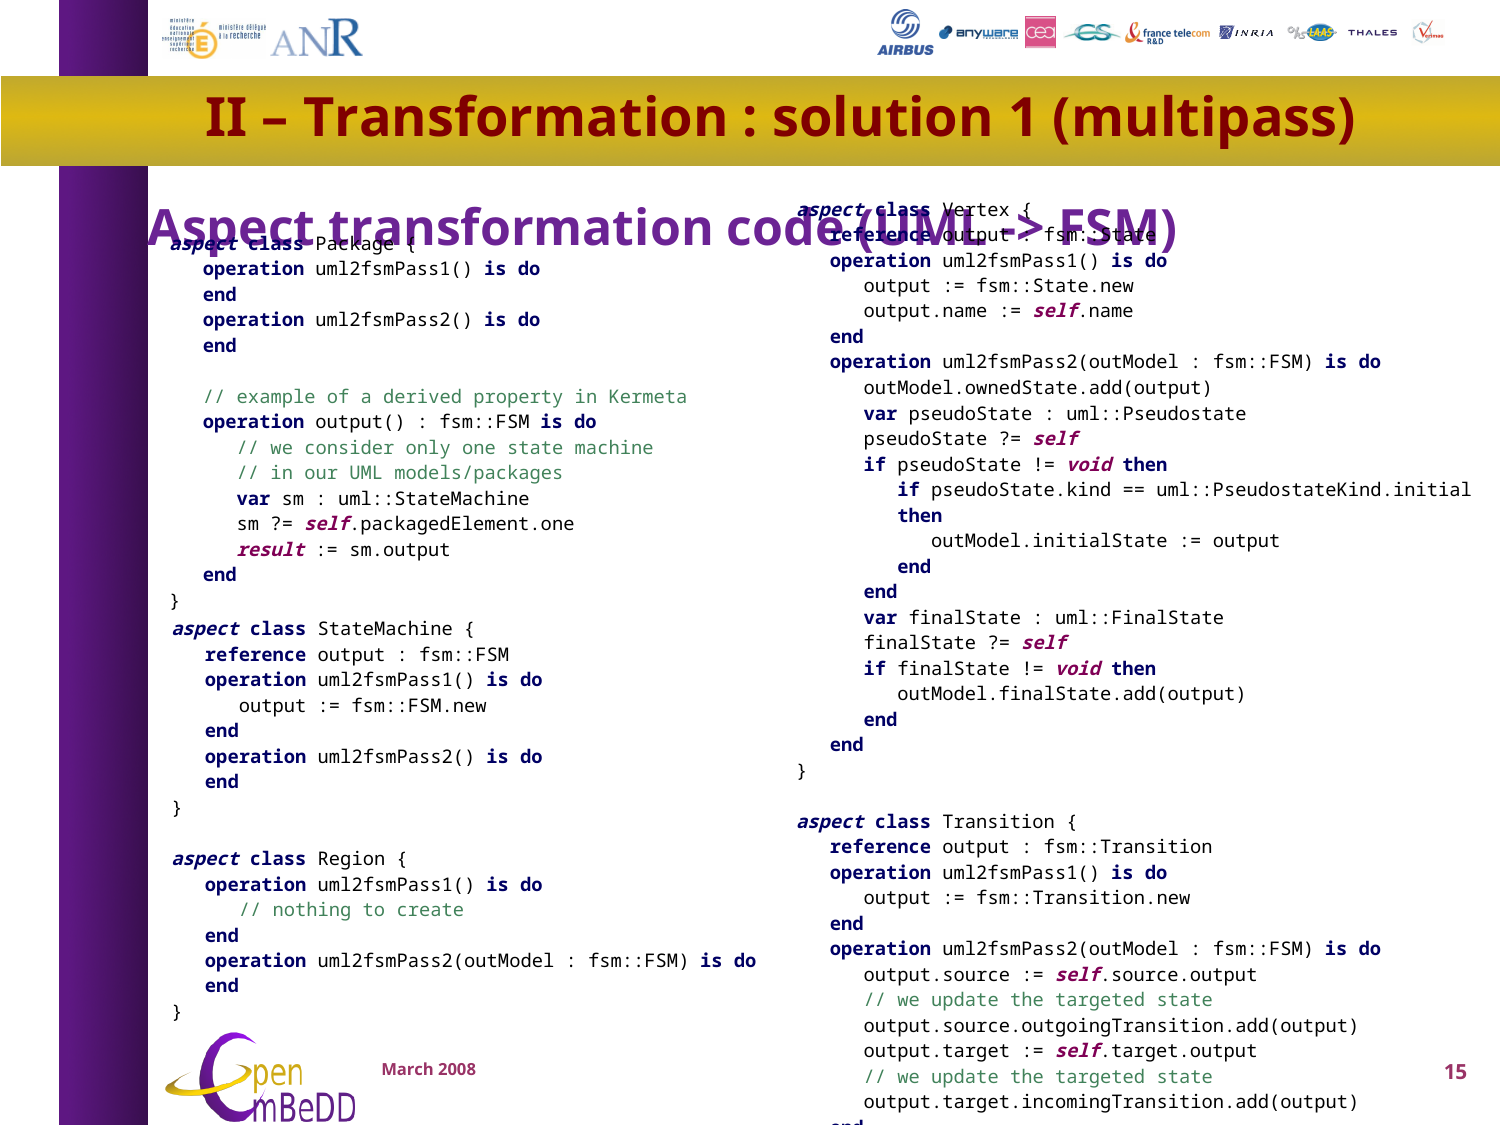

# II – Transformation : solution 1 (multipass)
aspect class Vertex {
 reference output : fsm::State
 operation uml2fsmPass1() is do
 output := fsm::State.new
 output.name := self.name
 end
 operation uml2fsmPass2(outModel : fsm::FSM) is do
 outModel.ownedState.add(output)
 var pseudoState : uml::Pseudostate
 pseudoState ?= self
 if pseudoState != void then
 if pseudoState.kind == uml::PseudostateKind.initial
 then
 outModel.initialState := output
 end
 end
 var finalState : uml::FinalState
 finalState ?= self
 if finalState != void then
 outModel.finalState.add(output)
 end
 end
}
aspect class Transition {
 reference output : fsm::Transition
 operation uml2fsmPass1() is do
 output := fsm::Transition.new
 end
 operation uml2fsmPass2(outModel : fsm::FSM) is do
 output.source := self.source.output
 // we update the targeted state
 output.source.outgoingTransition.add(output)
 output.target := self.target.output
 // we update the targeted state
 output.target.incomingTransition.add(output)
 end
}
Aspect transformation code (UML -> FSM)
aspect class Package {
 operation uml2fsmPass1() is do
 end
 operation uml2fsmPass2() is do
 end
 // example of a derived property in Kermeta
 operation output() : fsm::FSM is do
 // we consider only one state machine
 // in our UML models/packages
 var sm : uml::StateMachine
 sm ?= self.packagedElement.one
 result := sm.output
 end
}
aspect class StateMachine {
 reference output : fsm::FSM
 operation uml2fsmPass1() is do
 output := fsm::FSM.new
 end
 operation uml2fsmPass2() is do
 end
}
aspect class Region {
 operation uml2fsmPass1() is do
 // nothing to create
 end
 operation uml2fsmPass2(outModel : fsm::FSM) is do
 end
}
Pied de page
Pied de page fixe
15